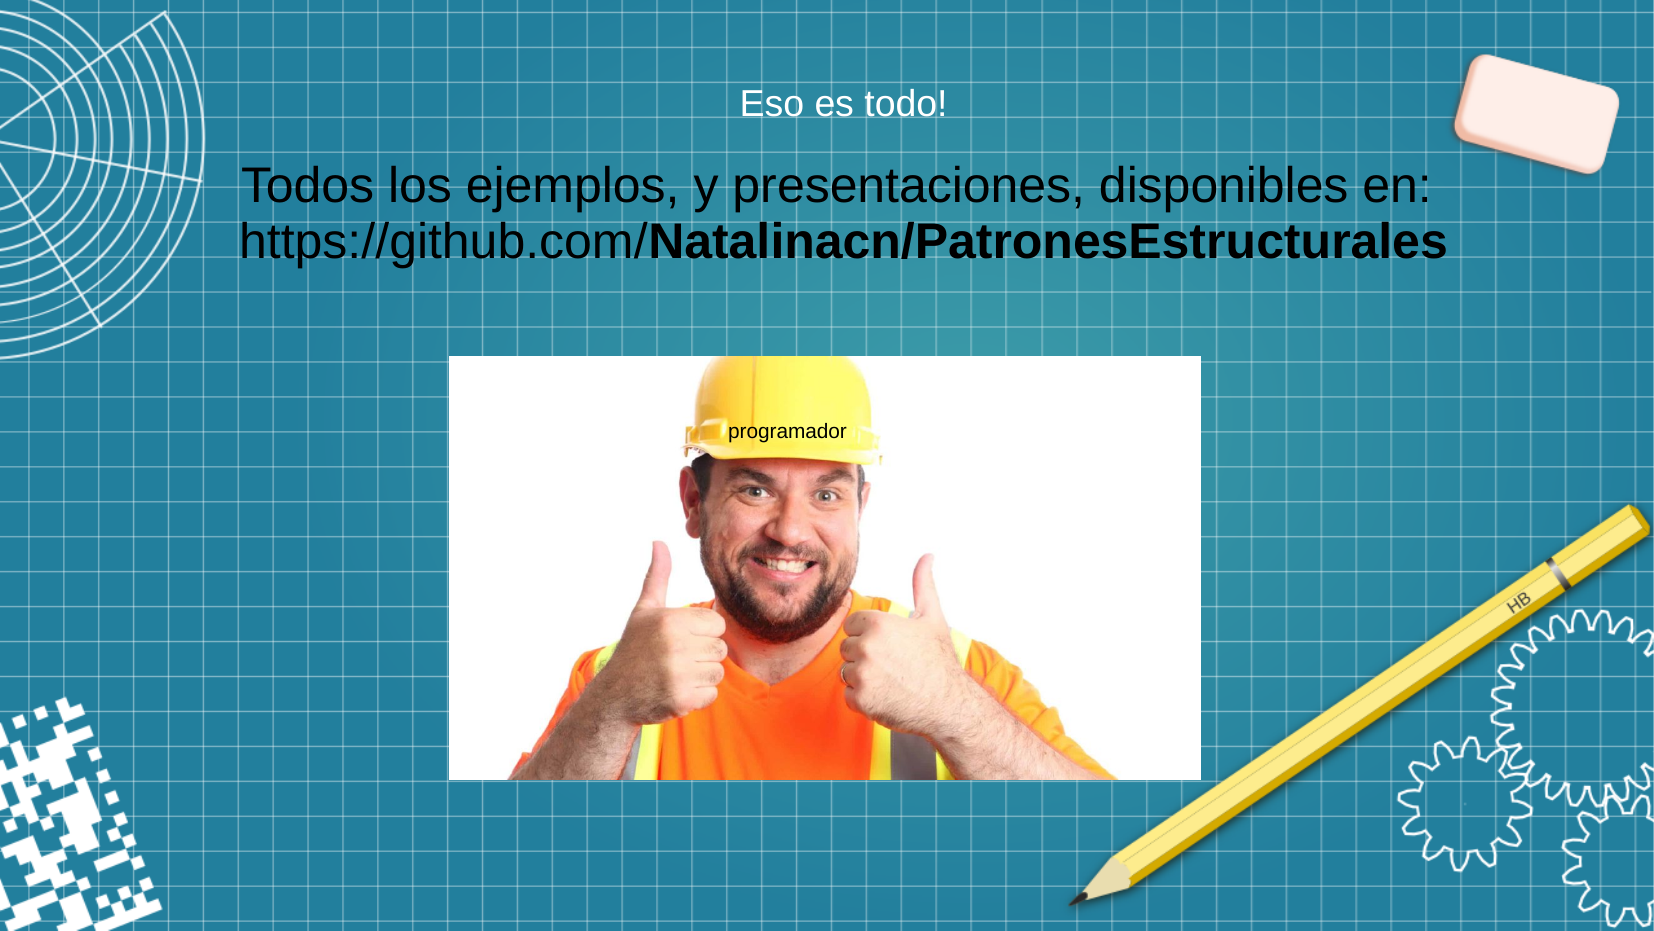

Eso es todo!
Todos los ejemplos, y presentaciones, disponibles en:
https://github.com/Natalinacn/PatronesEstructurales
programador